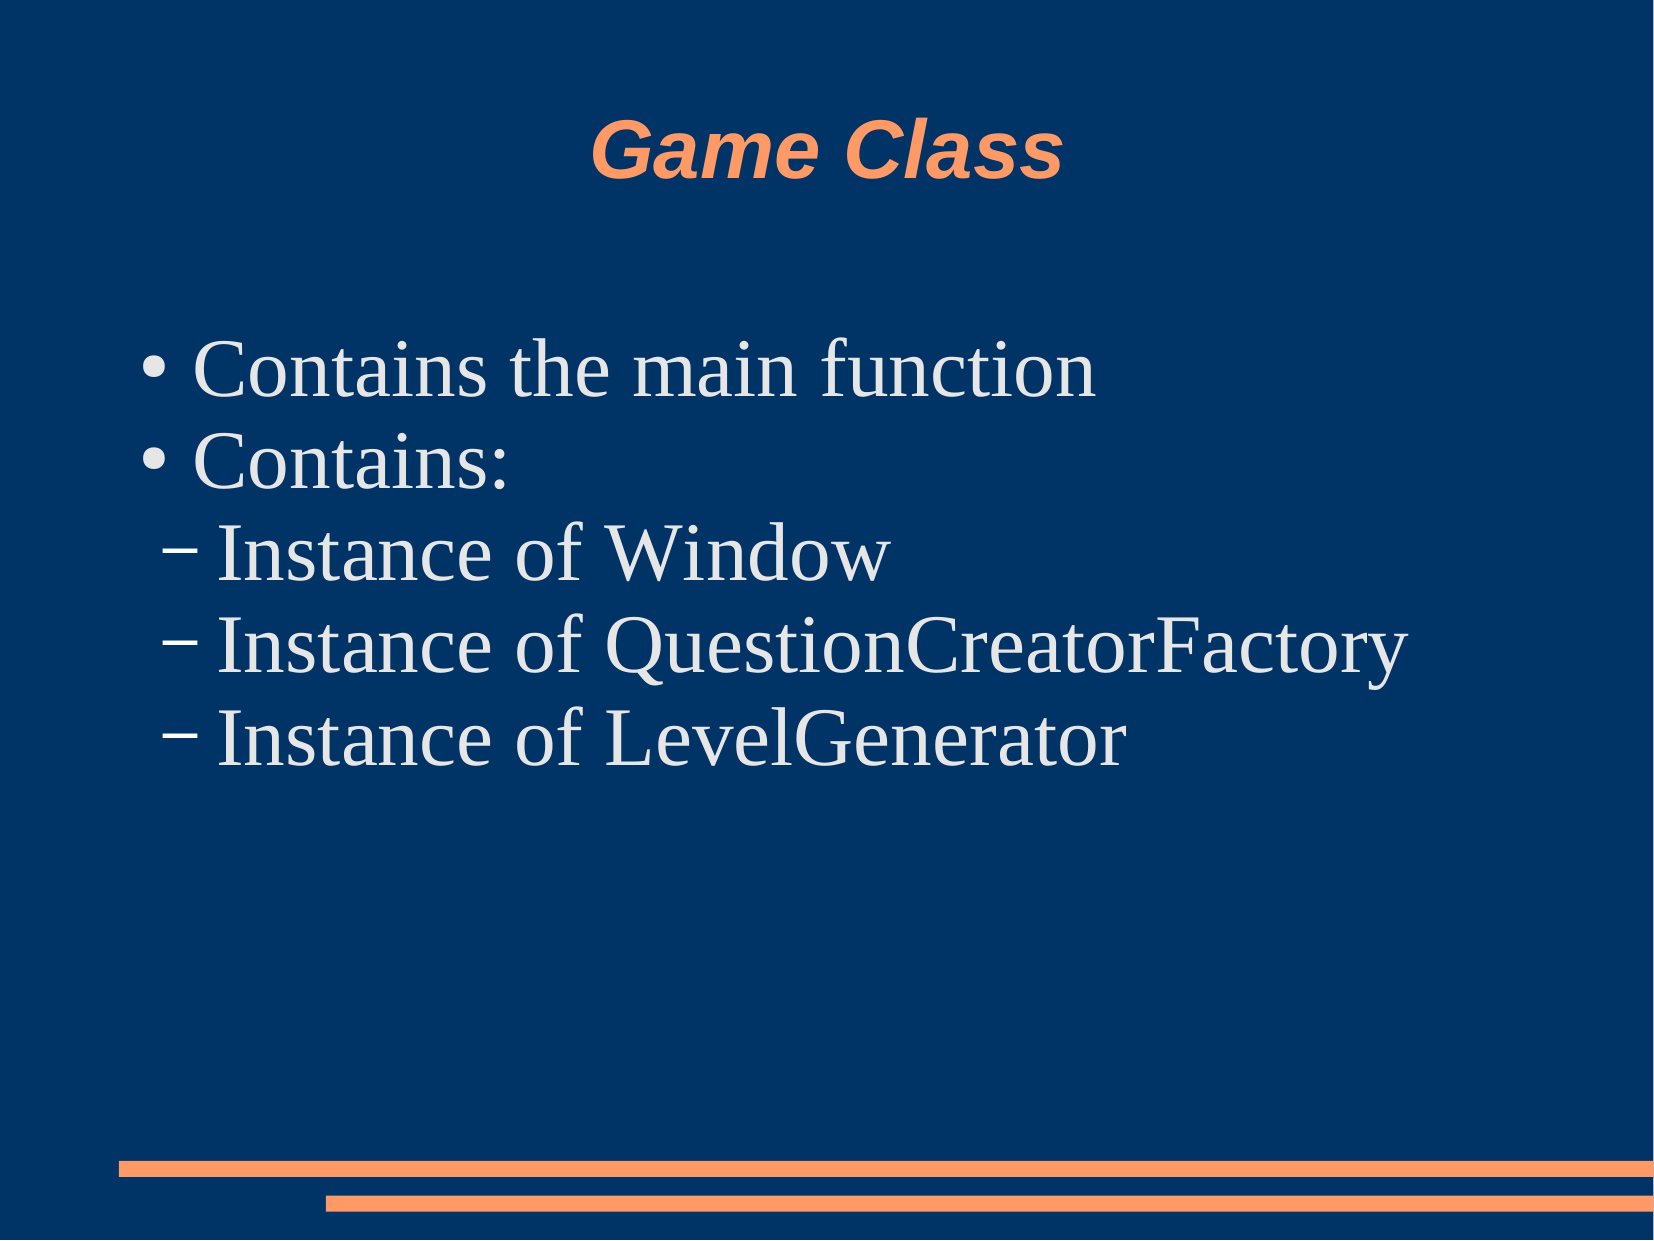

# Game Class
Contains the main function
Contains:
Instance of Window
Instance of QuestionCreatorFactory
Instance of LevelGenerator